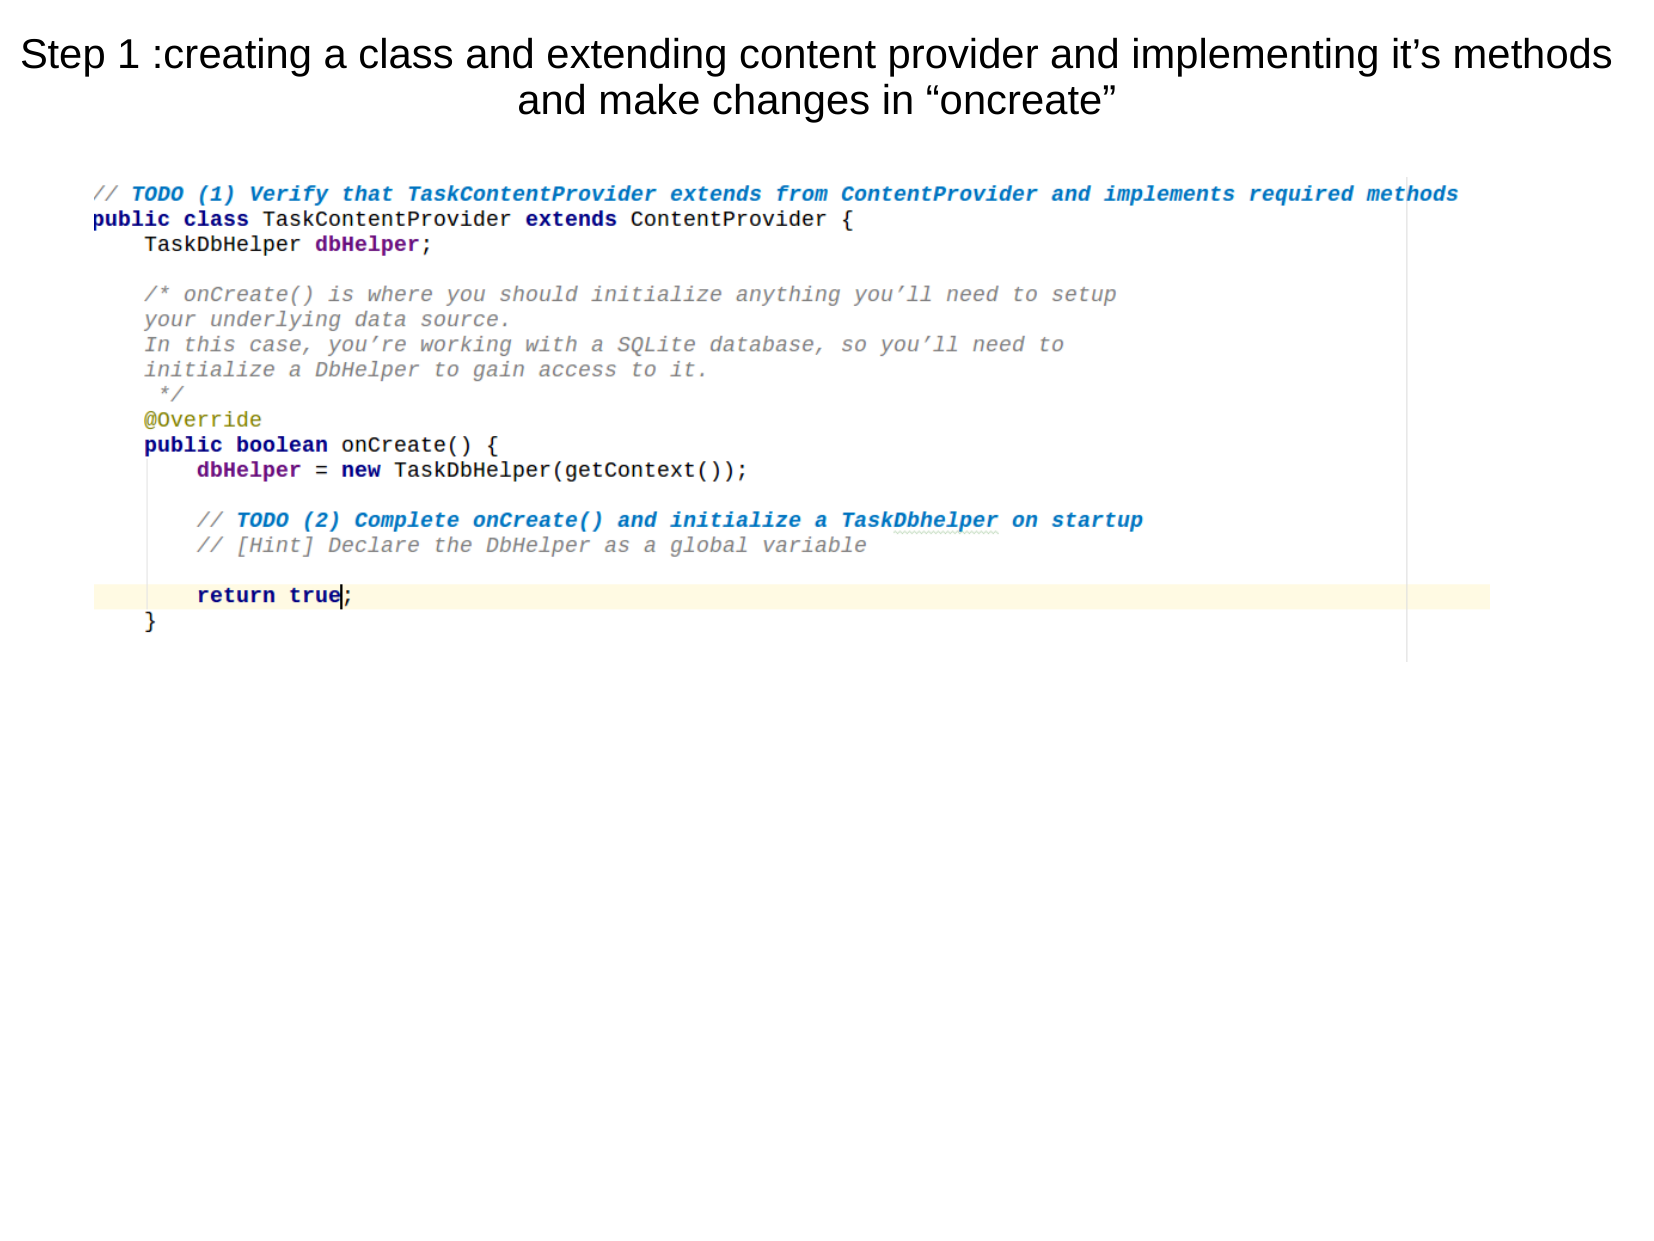

# Step 1 :creating a class and extending content provider and implementing it’s methods and make changes in “oncreate”